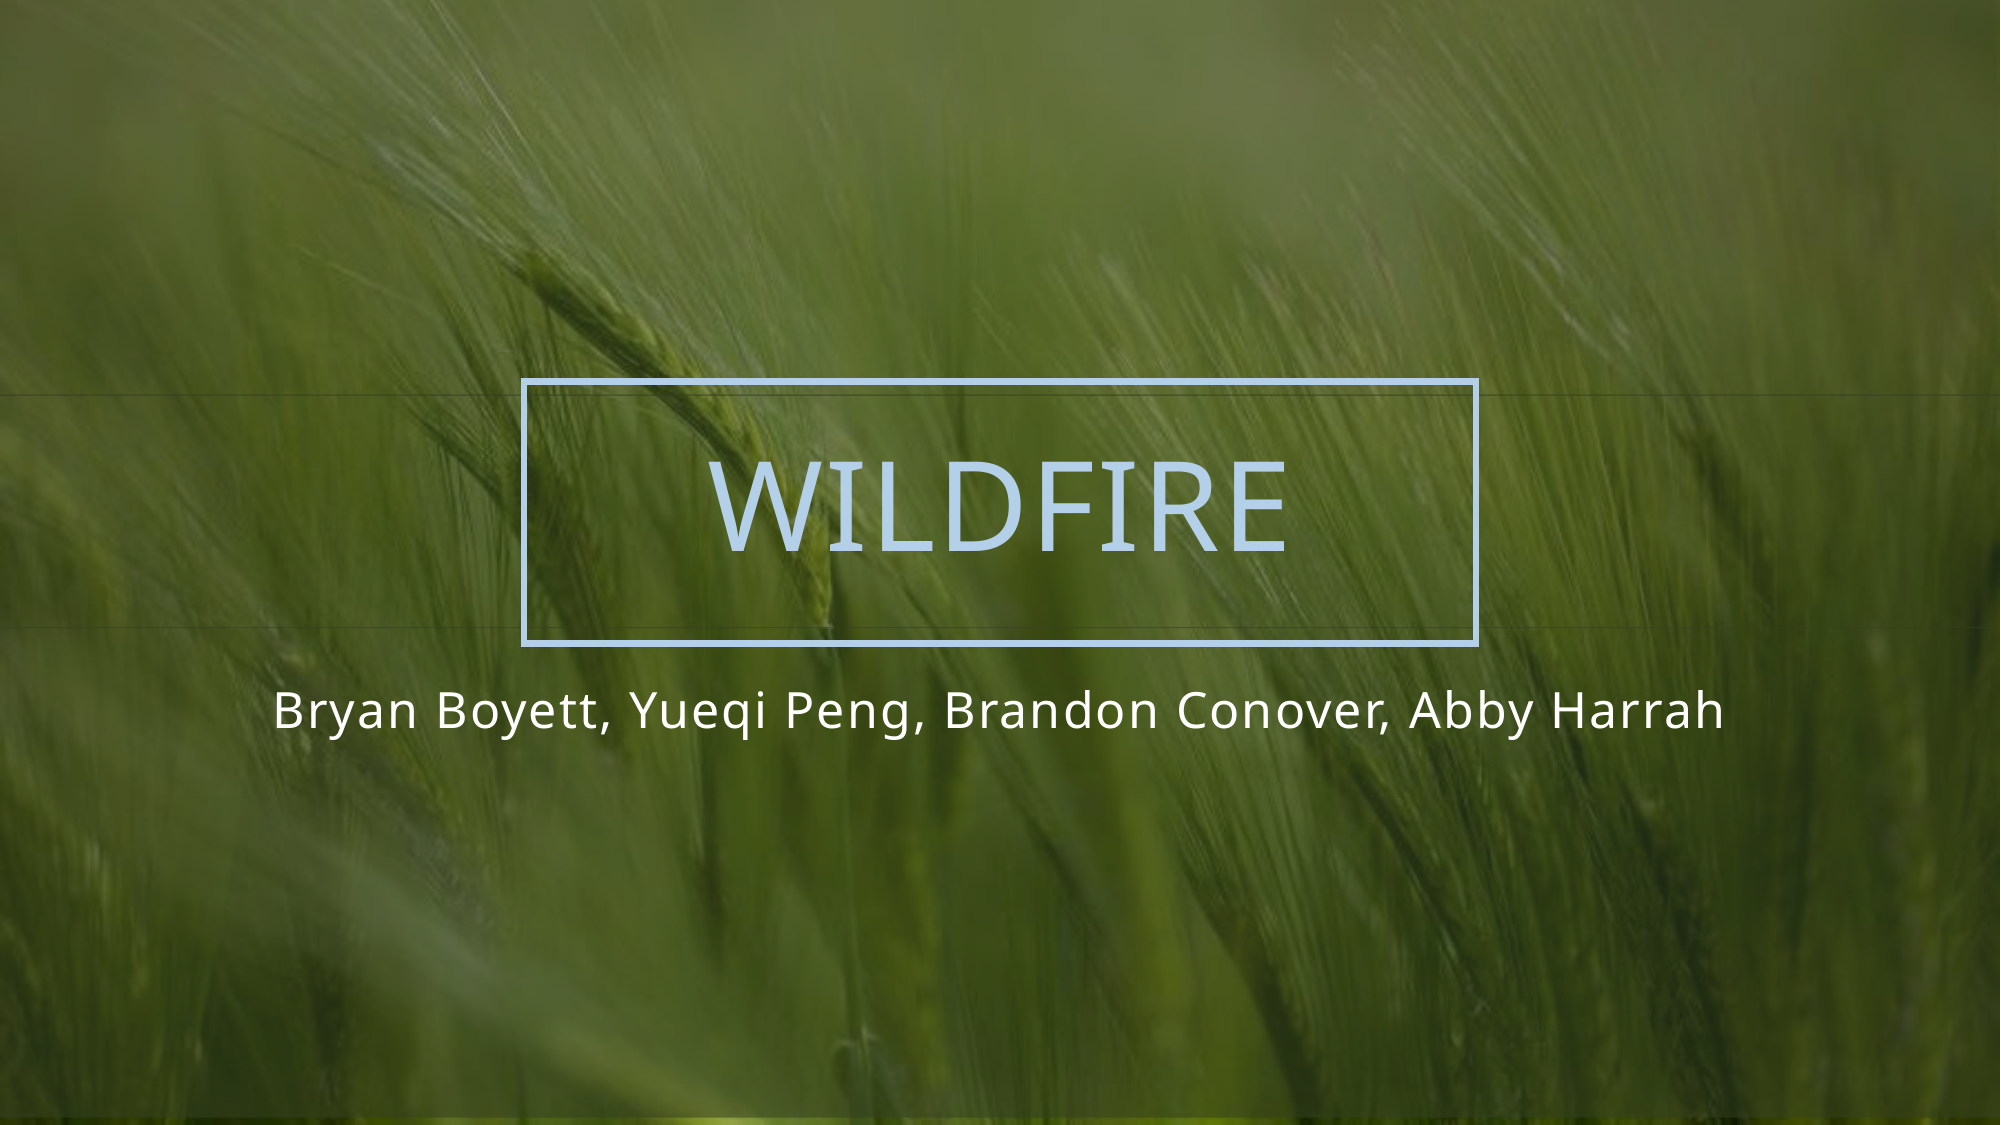

# WILDFIRE
Bryan Boyett, Yueqi Peng, Brandon Conover, Abby Harrah